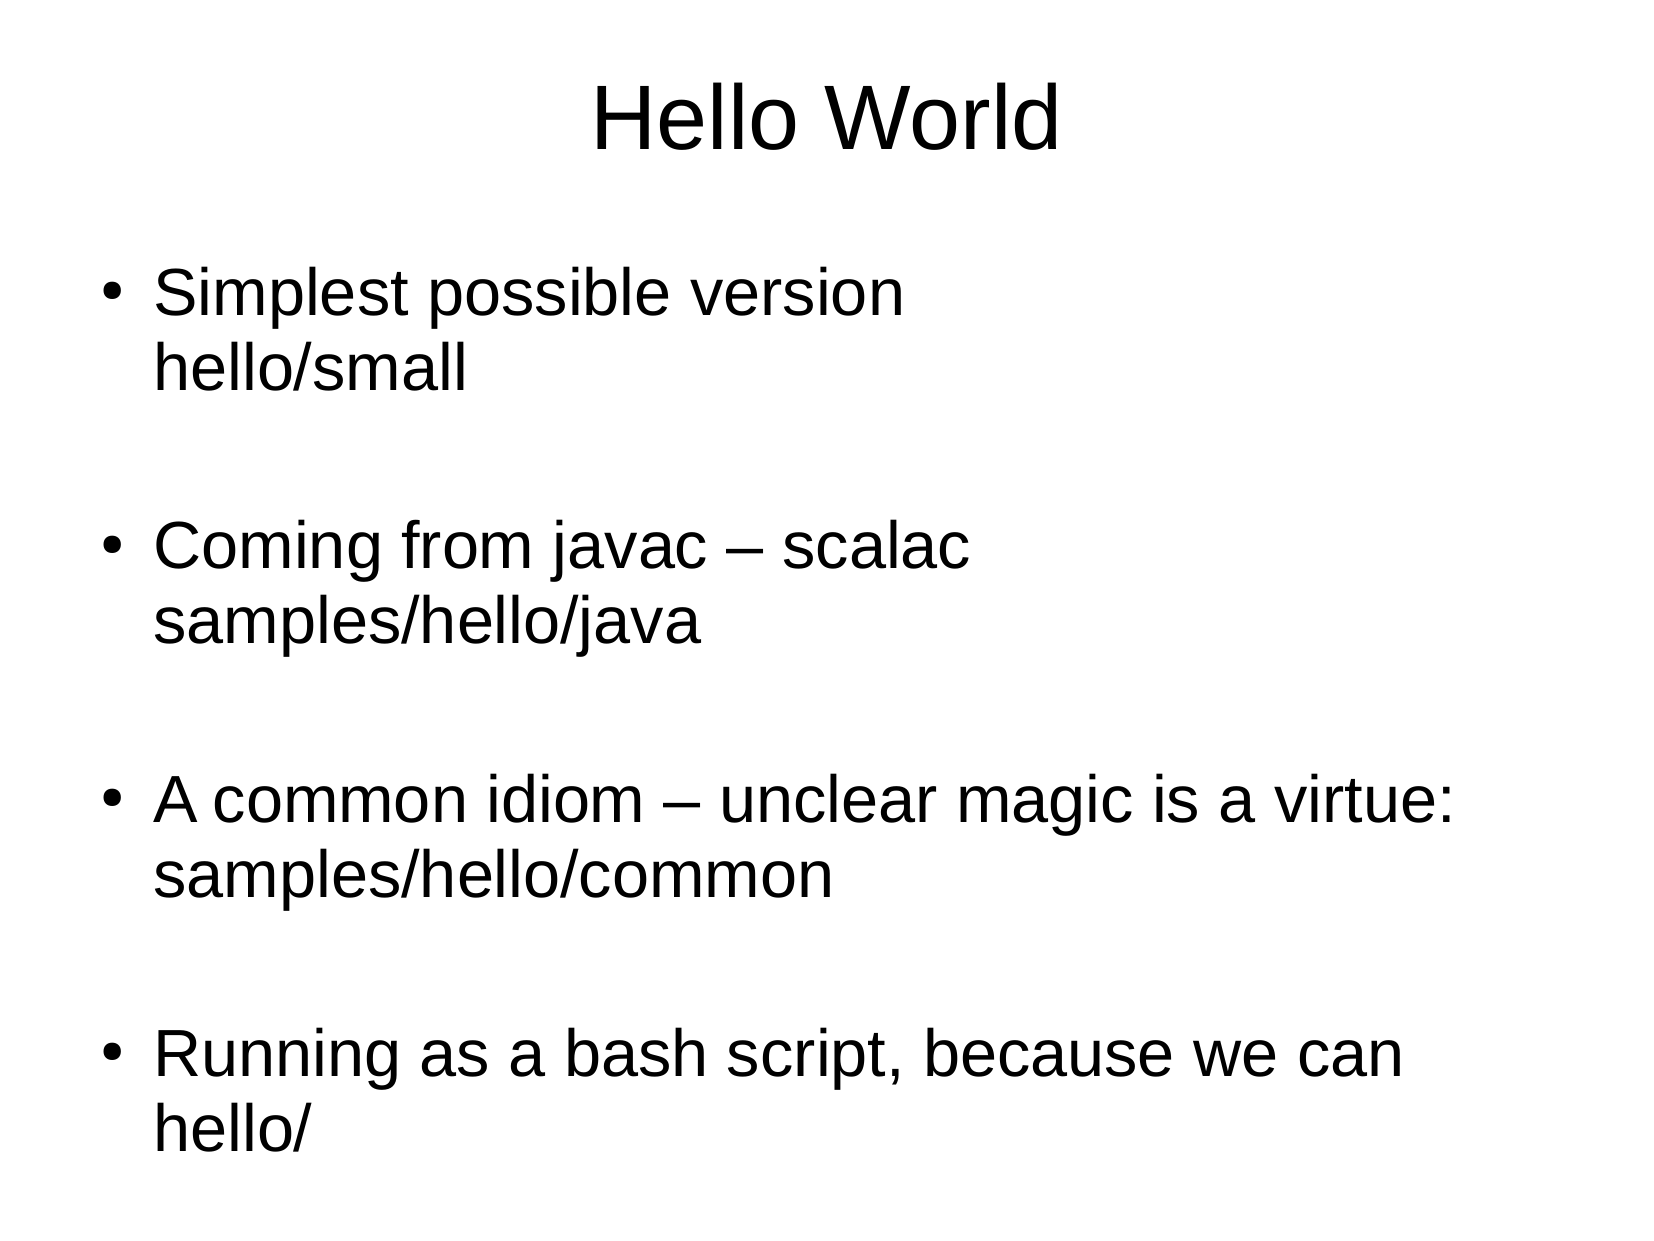

# Hello World
Simplest possible version
hello/small
Coming from javac – scalac
samples/hello/java
A common idiom – unclear magic is a virtue:
samples/hello/common
Running as a bash script, because we can
hello/